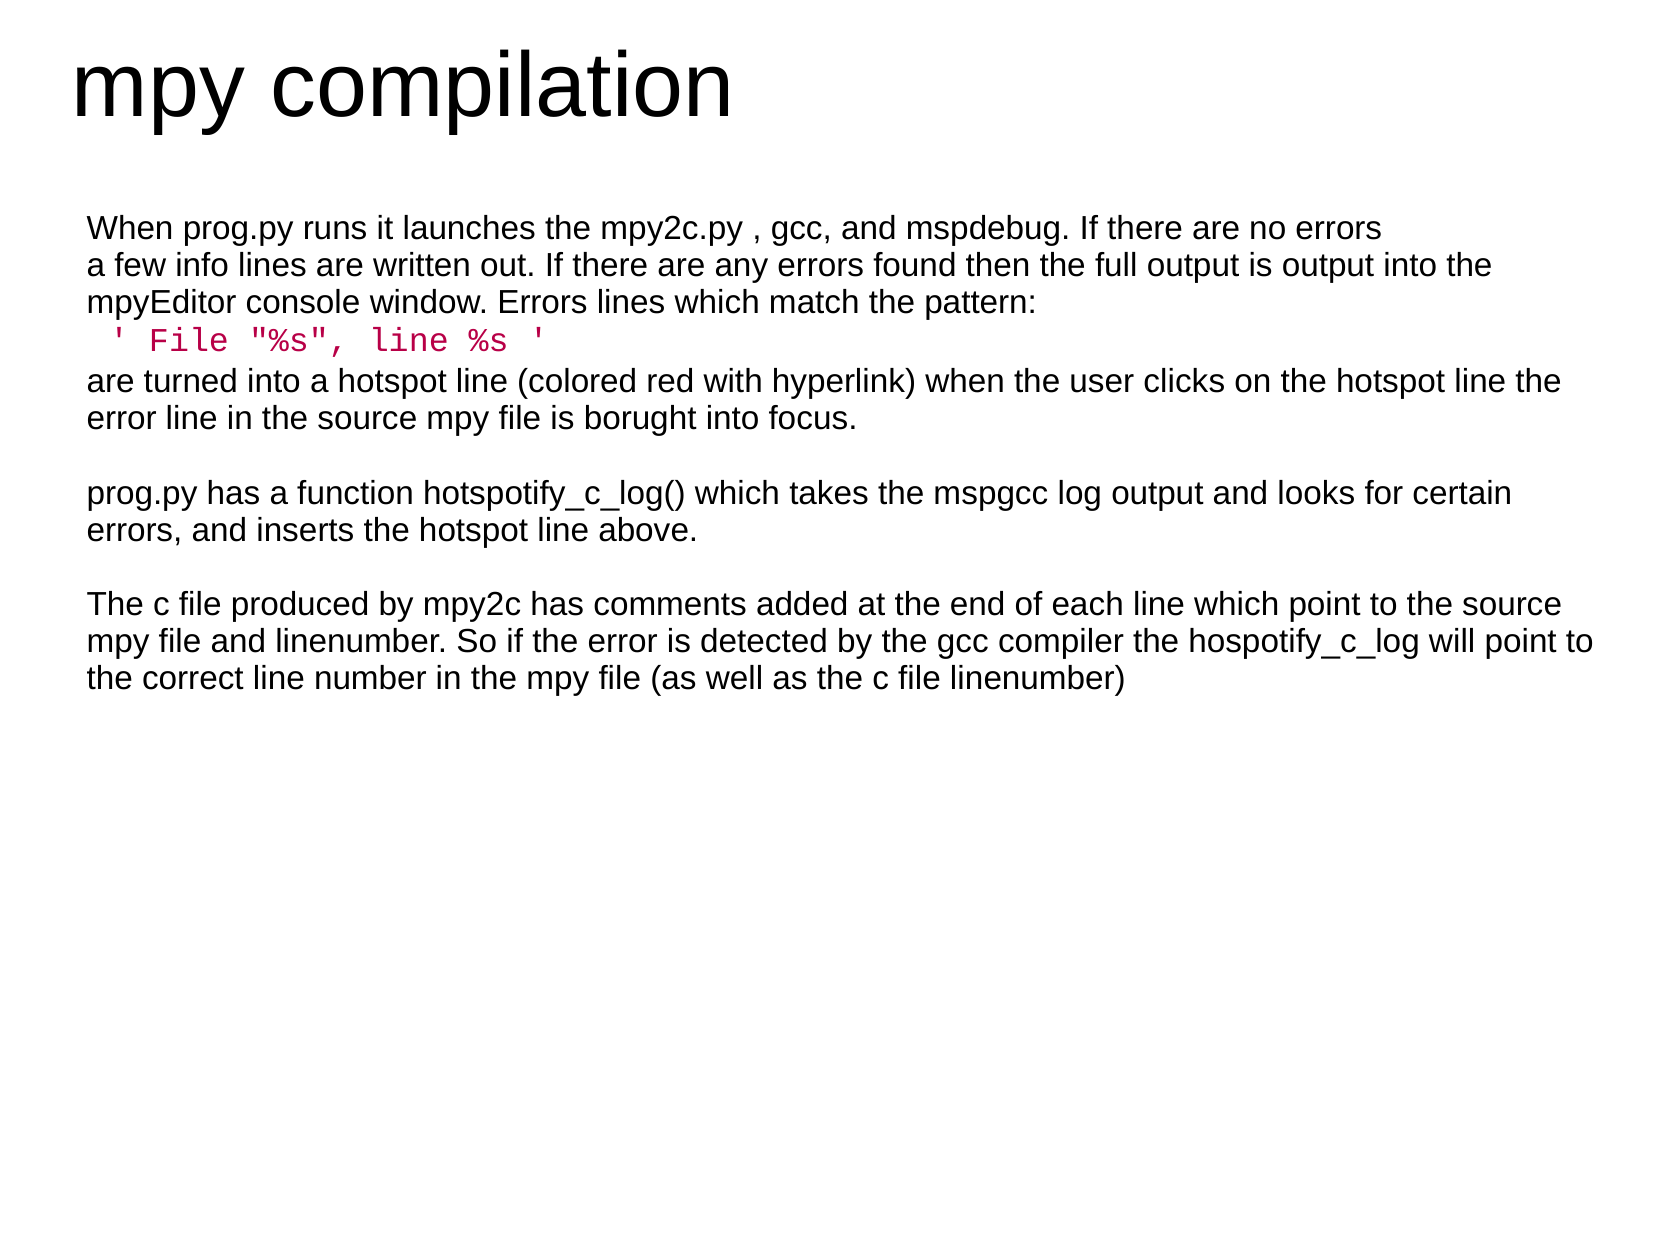

# mpy compilation
When prog.py runs it launches the mpy2c.py , gcc, and mspdebug. If there are no errors
a few info lines are written out. If there are any errors found then the full output is output into the mpyEditor console window. Errors lines which match the pattern:
 ' File "%s", line %s '
are turned into a hotspot line (colored red with hyperlink) when the user clicks on the hotspot line the error line in the source mpy file is borught into focus.
prog.py has a function hotspotify_c_log() which takes the mspgcc log output and looks for certain errors, and inserts the hotspot line above.
The c file produced by mpy2c has comments added at the end of each line which point to the source mpy file and linenumber. So if the error is detected by the gcc compiler the hospotify_c_log will point to the correct line number in the mpy file (as well as the c file linenumber)